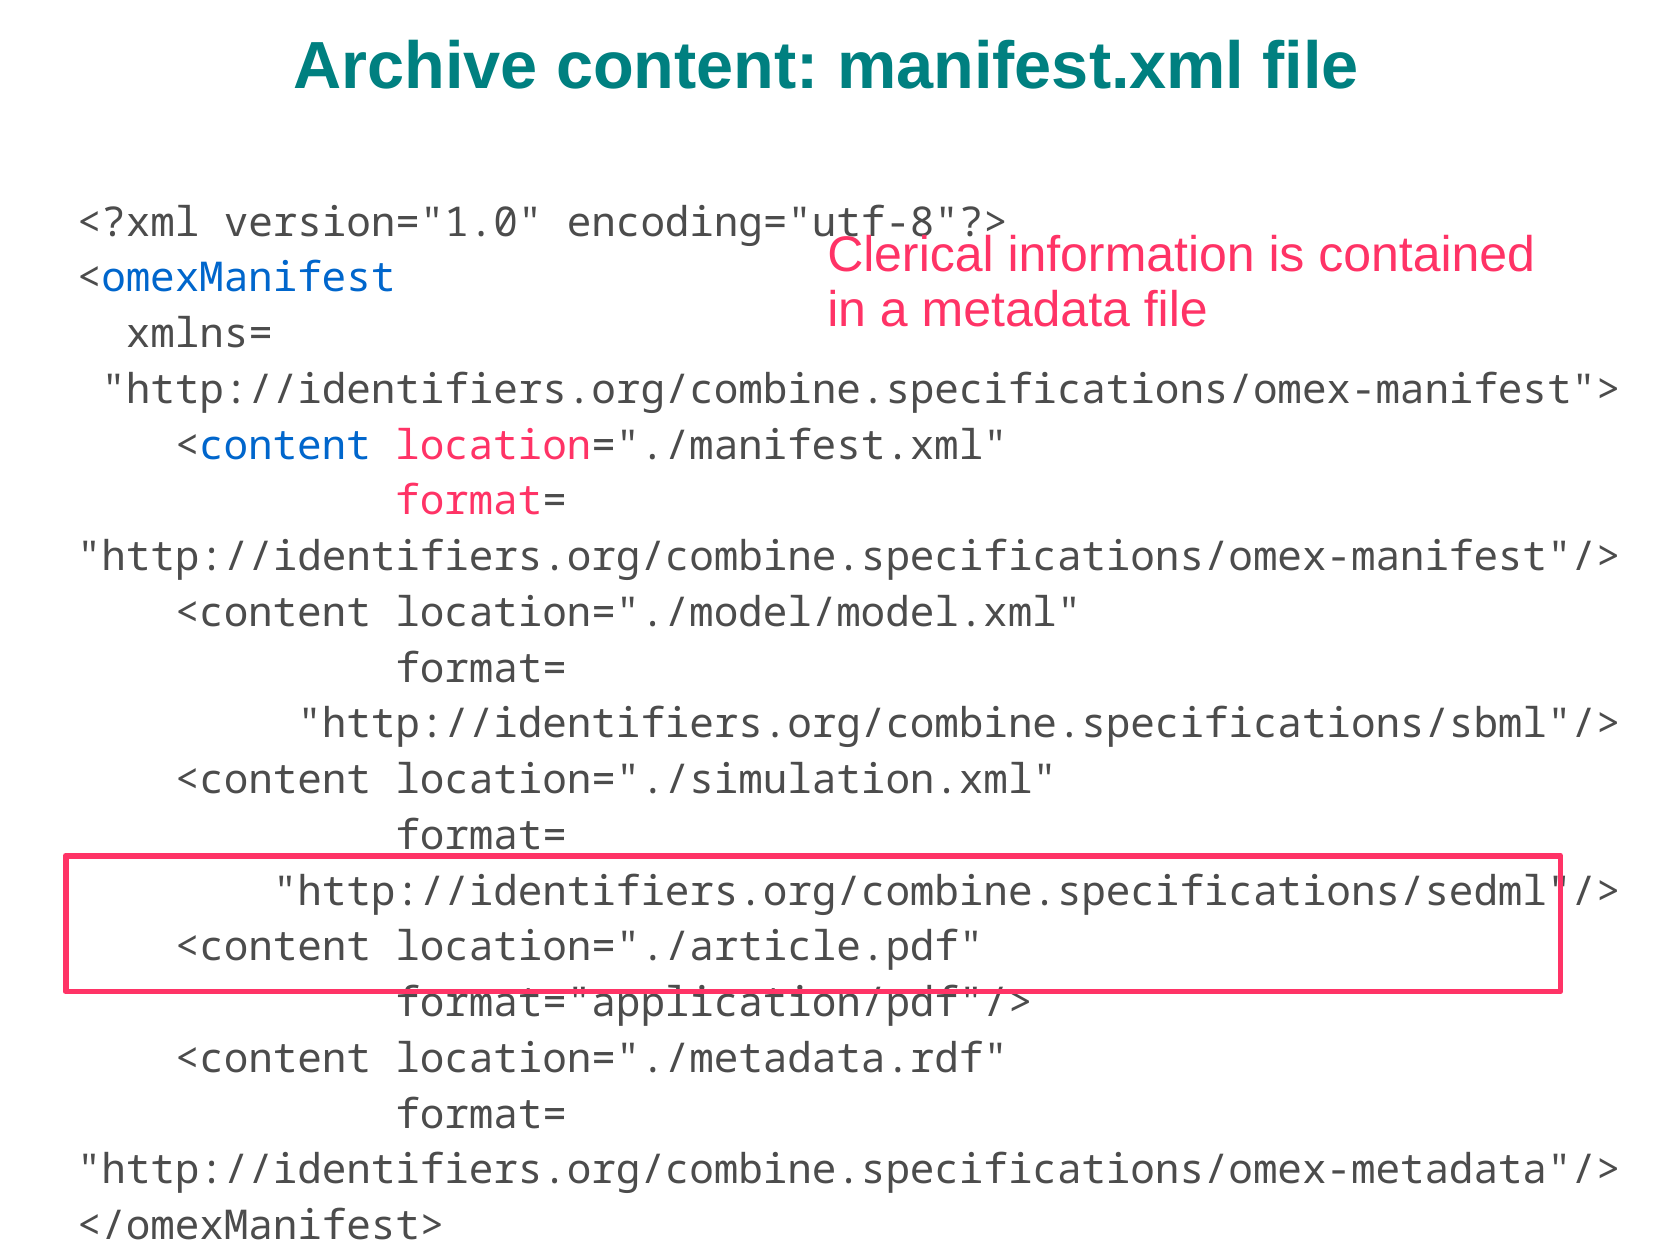

# Archive content: manifest.xml file
<?xml version="1.0" encoding="utf-8"?>
<omexManifest
 xmlns=
 "http://identifiers.org/combine.specifications/omex-manifest">
 <content location="./manifest.xml"
 format=
"http://identifiers.org/combine.specifications/omex-manifest"/>
 <content location="./model/model.xml"
 format=
 "http://identifiers.org/combine.specifications/sbml"/>
 <content location="./simulation.xml"
 format=
 "http://identifiers.org/combine.specifications/sedml"/>
 <content location="./article.pdf"
 format="application/pdf"/>
 <content location="./metadata.rdf"
 format=
"http://identifiers.org/combine.specifications/omex-metadata"/>
</omexManifest>
Clerical information is contained
in a metadata file